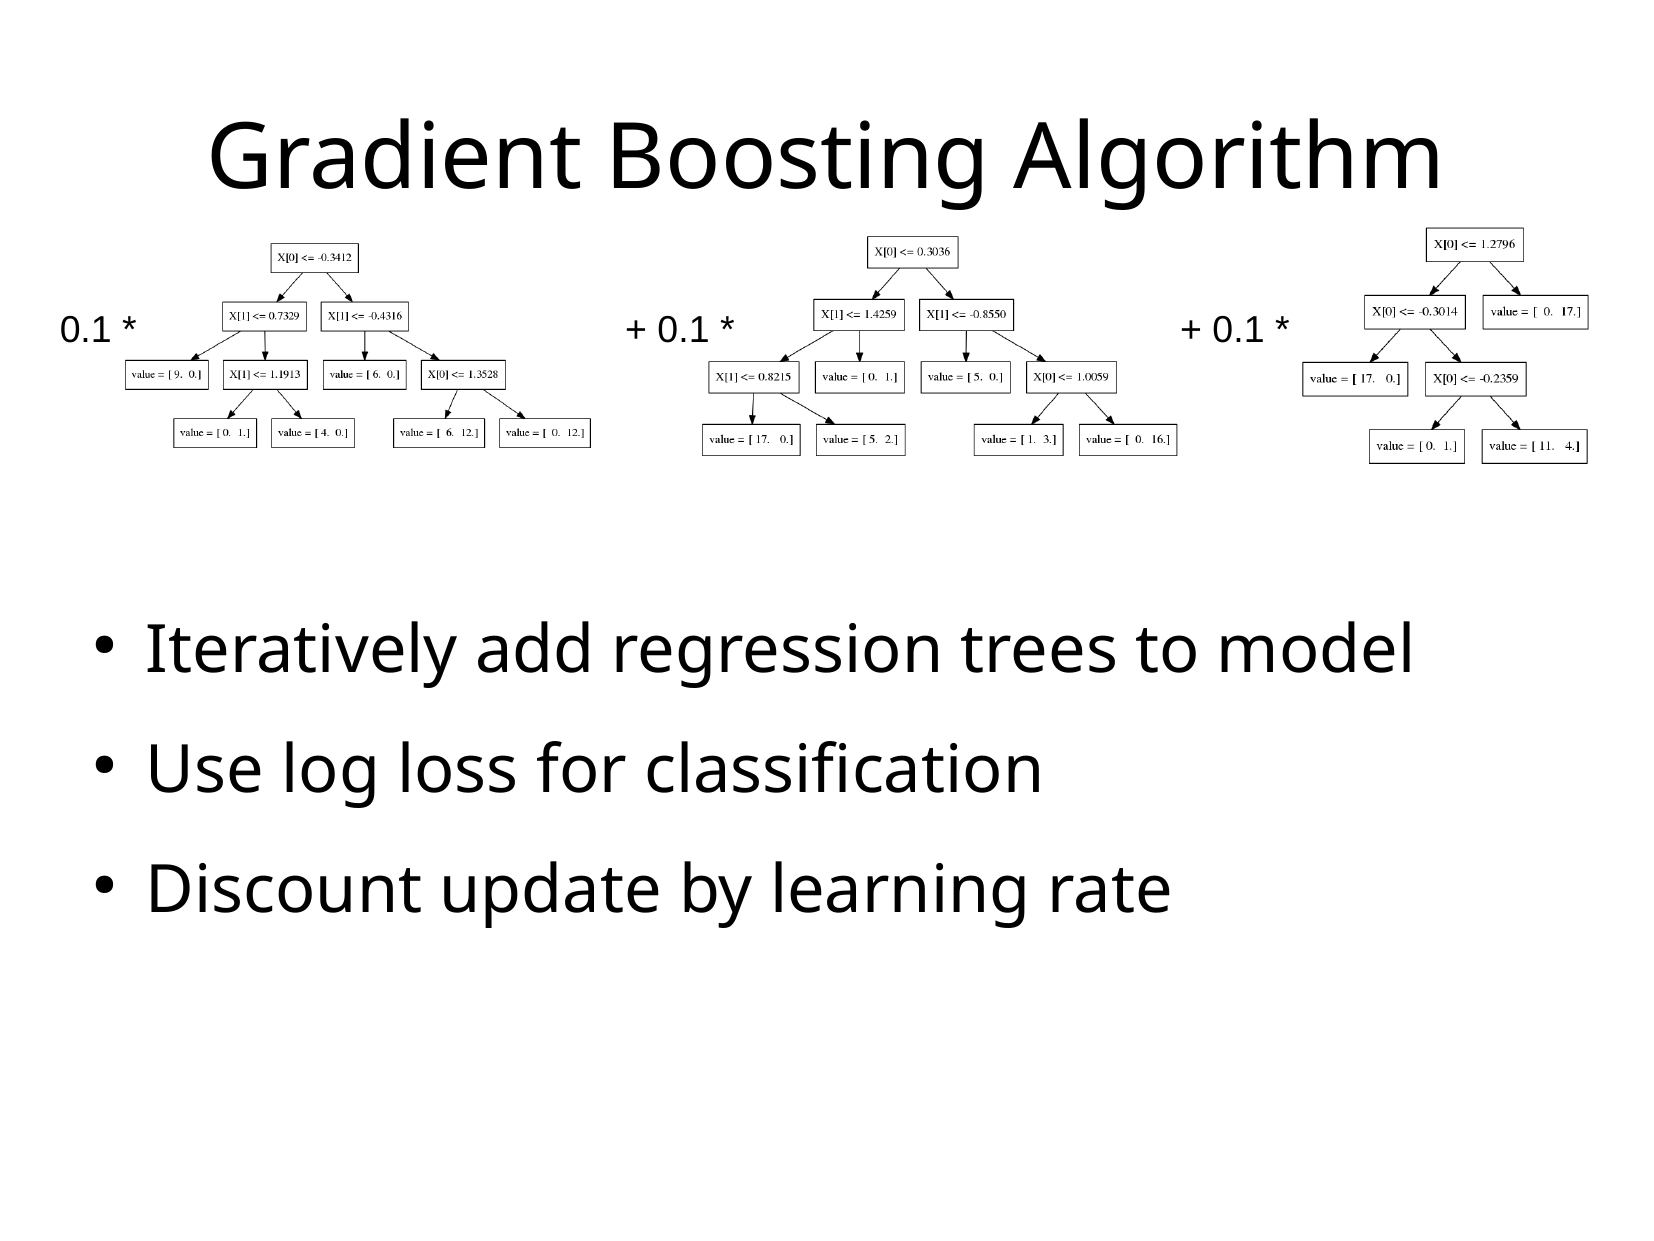

# Gradient Boosting Algorithm
0.1 *
 + 0.1 *
 + 0.1 *
Iteratively add regression trees to model
Use log loss for classification
Discount update by learning rate